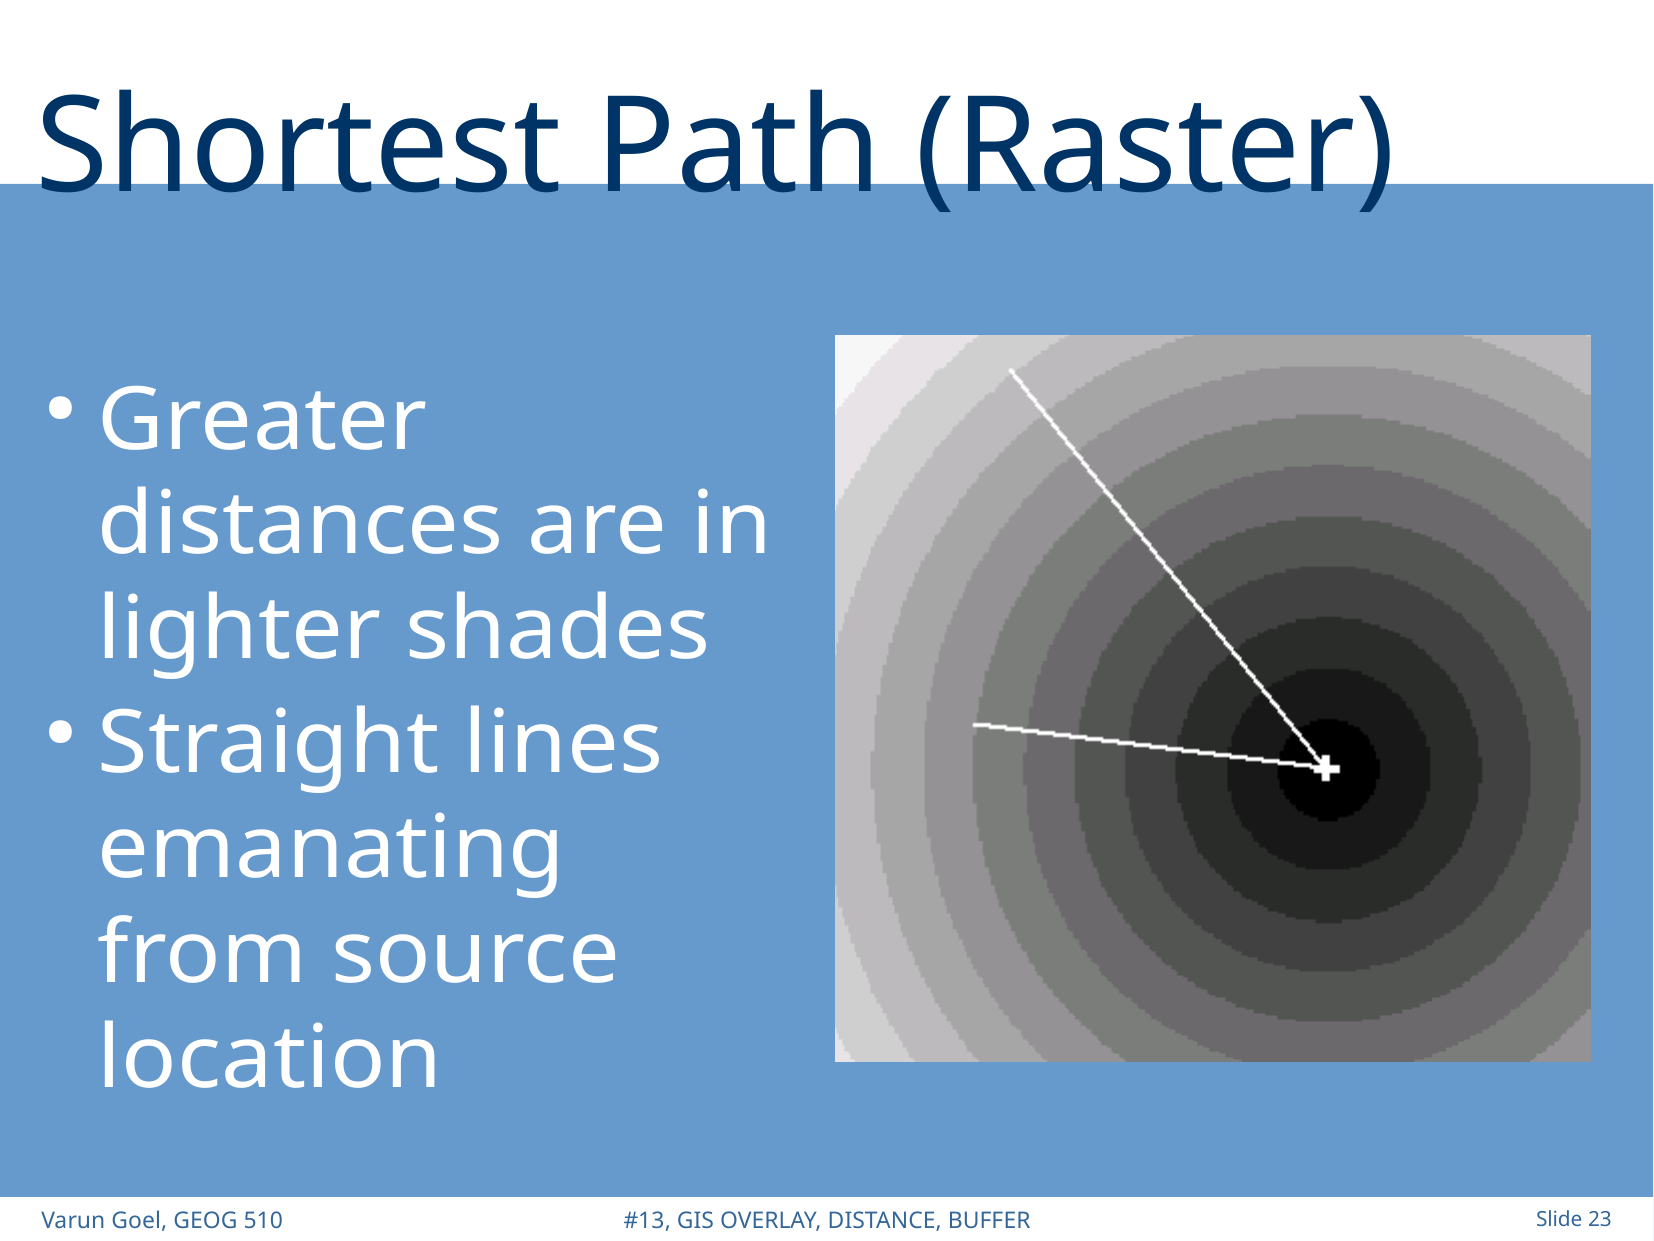

# Shortest Path (Raster)
Greater distances are in lighter shades
Straight lines emanating from source location
#13, GIS OVERLAY, DISTANCE, BUFFER
23